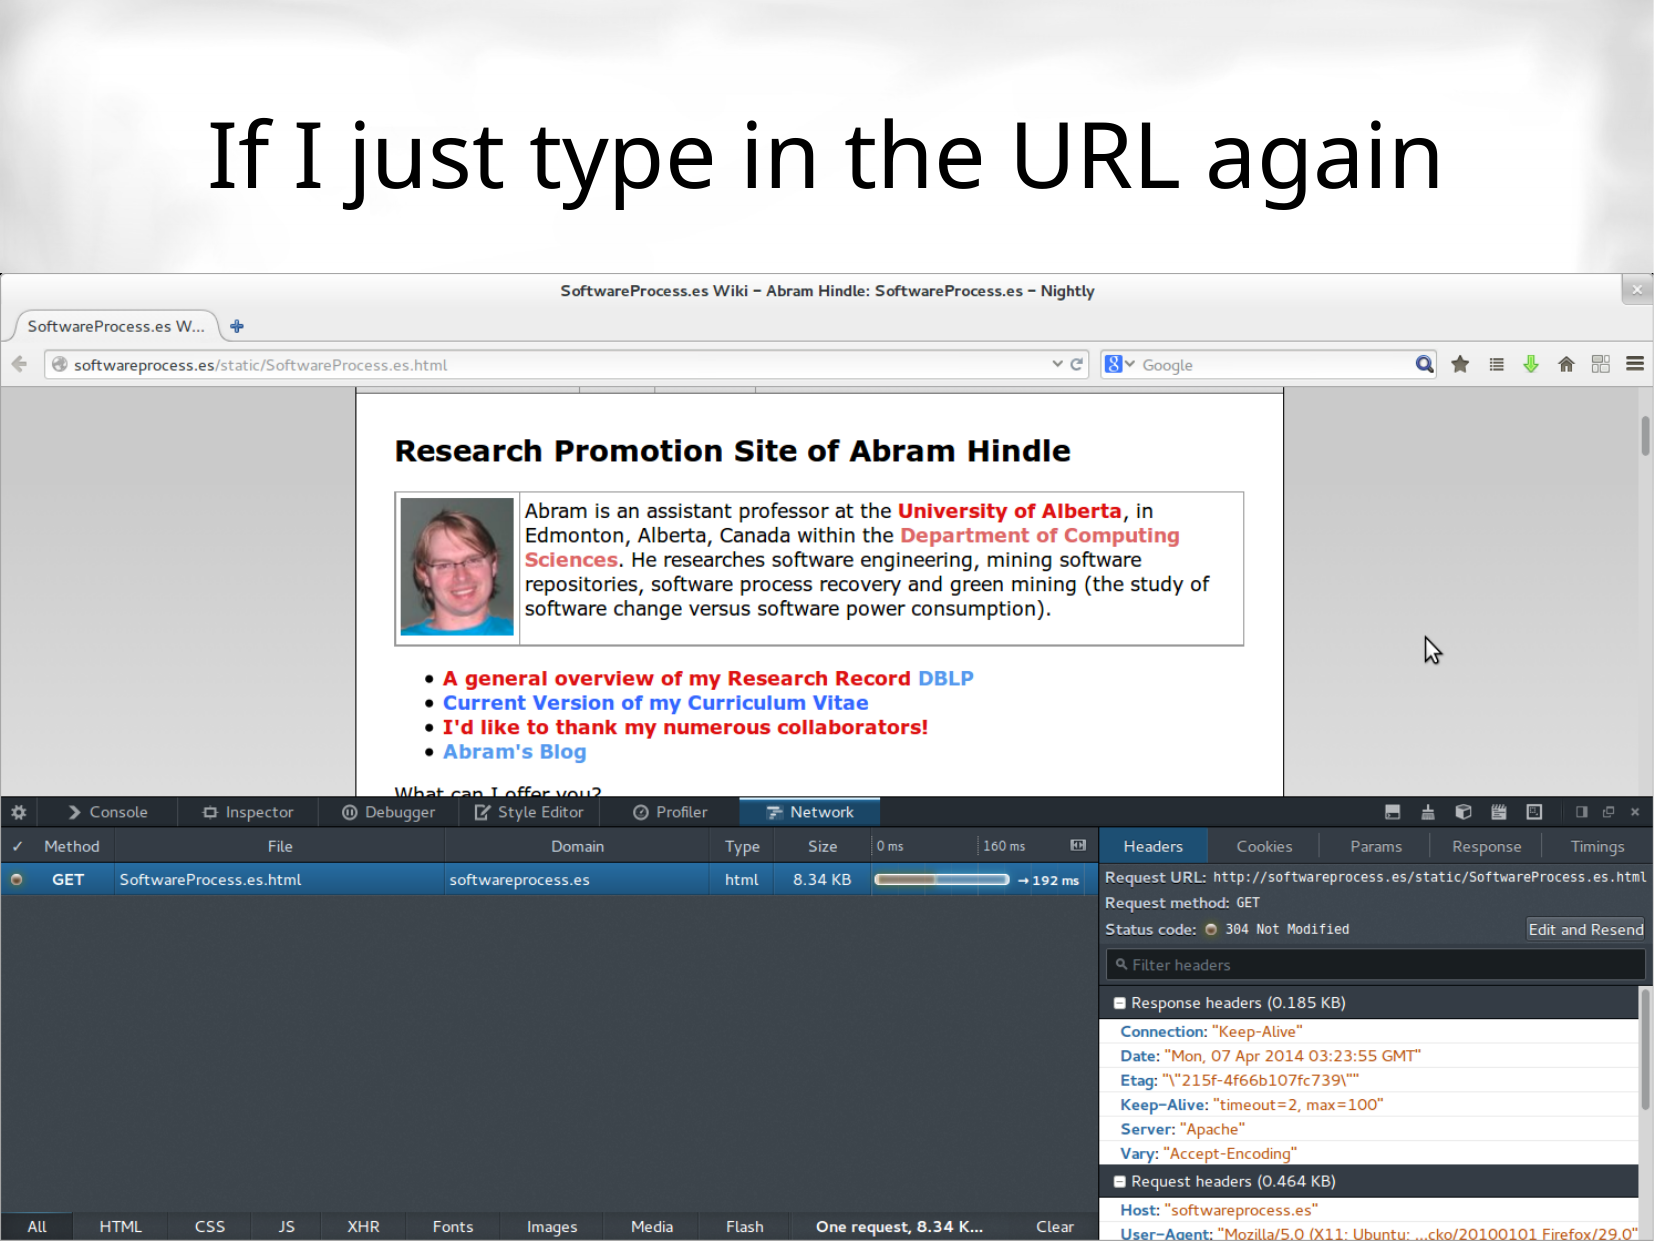

# If I just type in the URL again